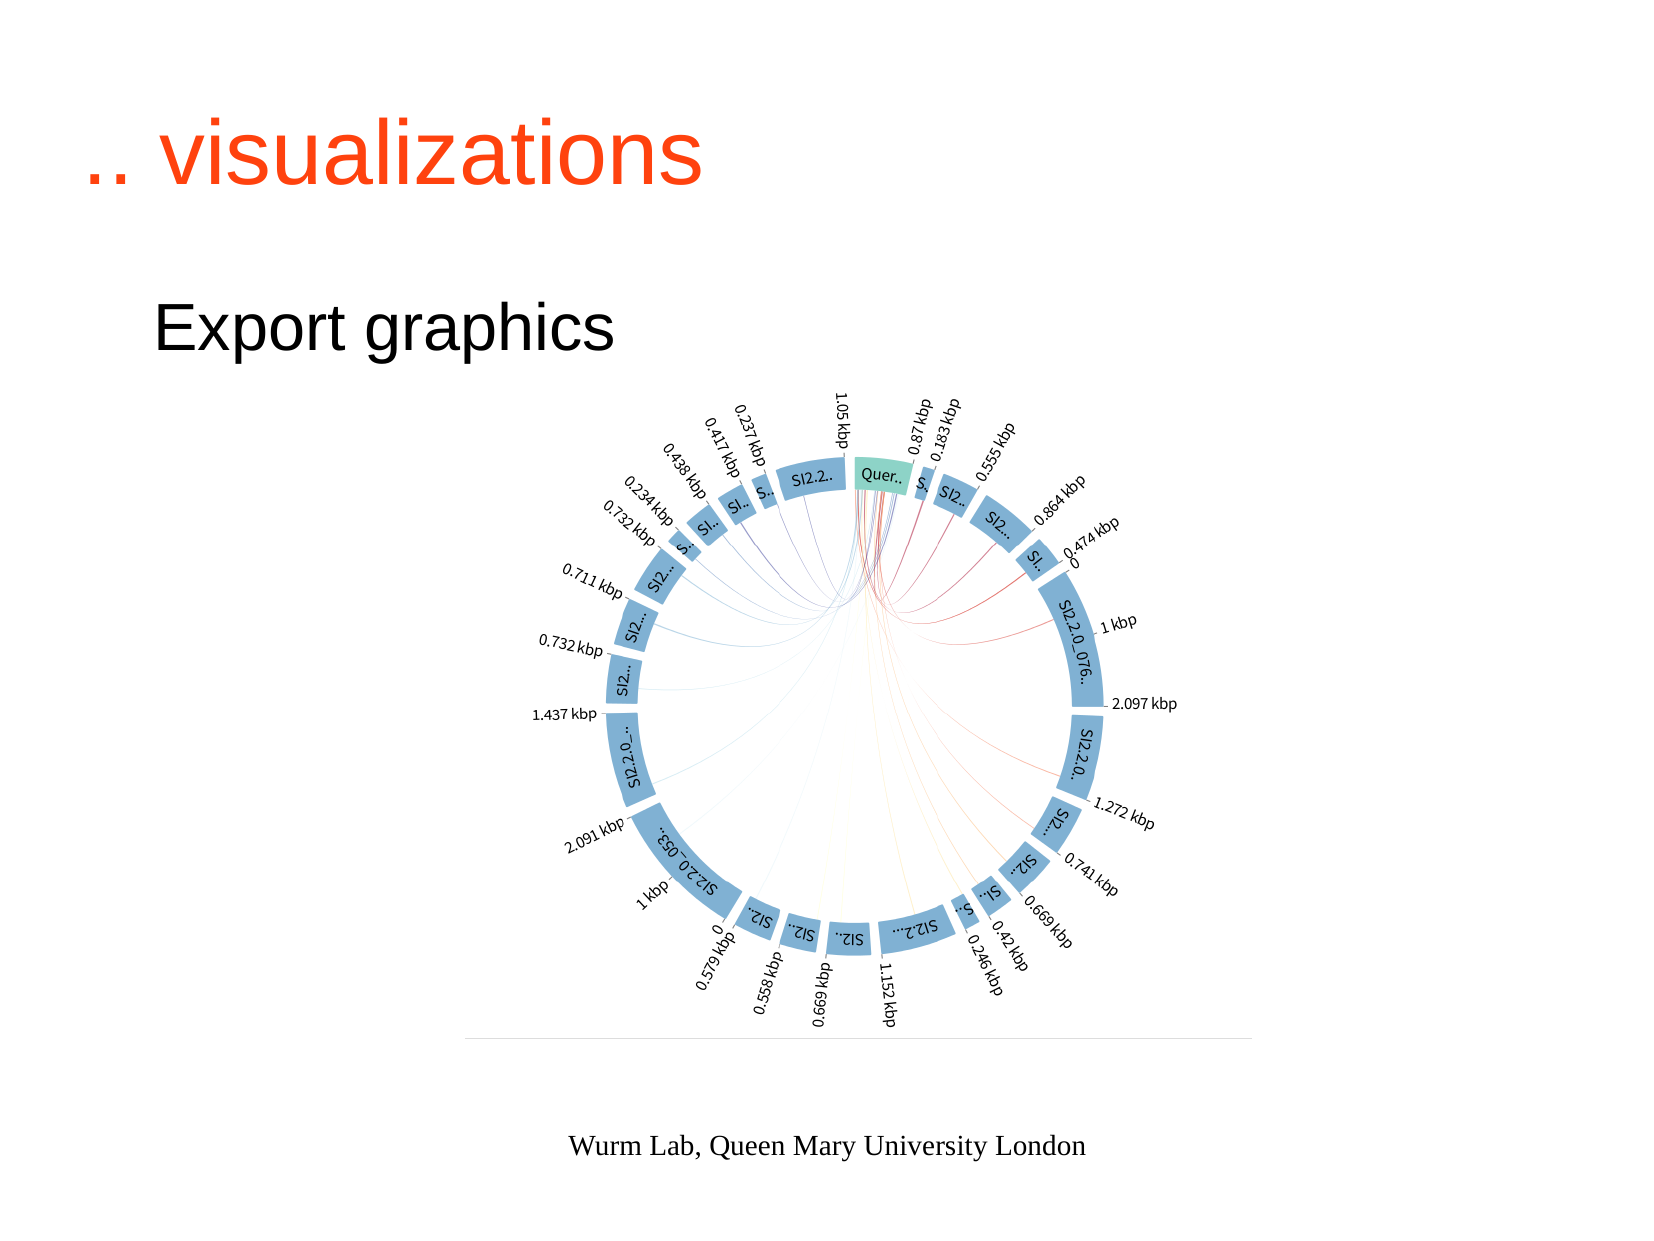

# .. visualizations
Export graphics
Wurm Lab, Queen Mary University London